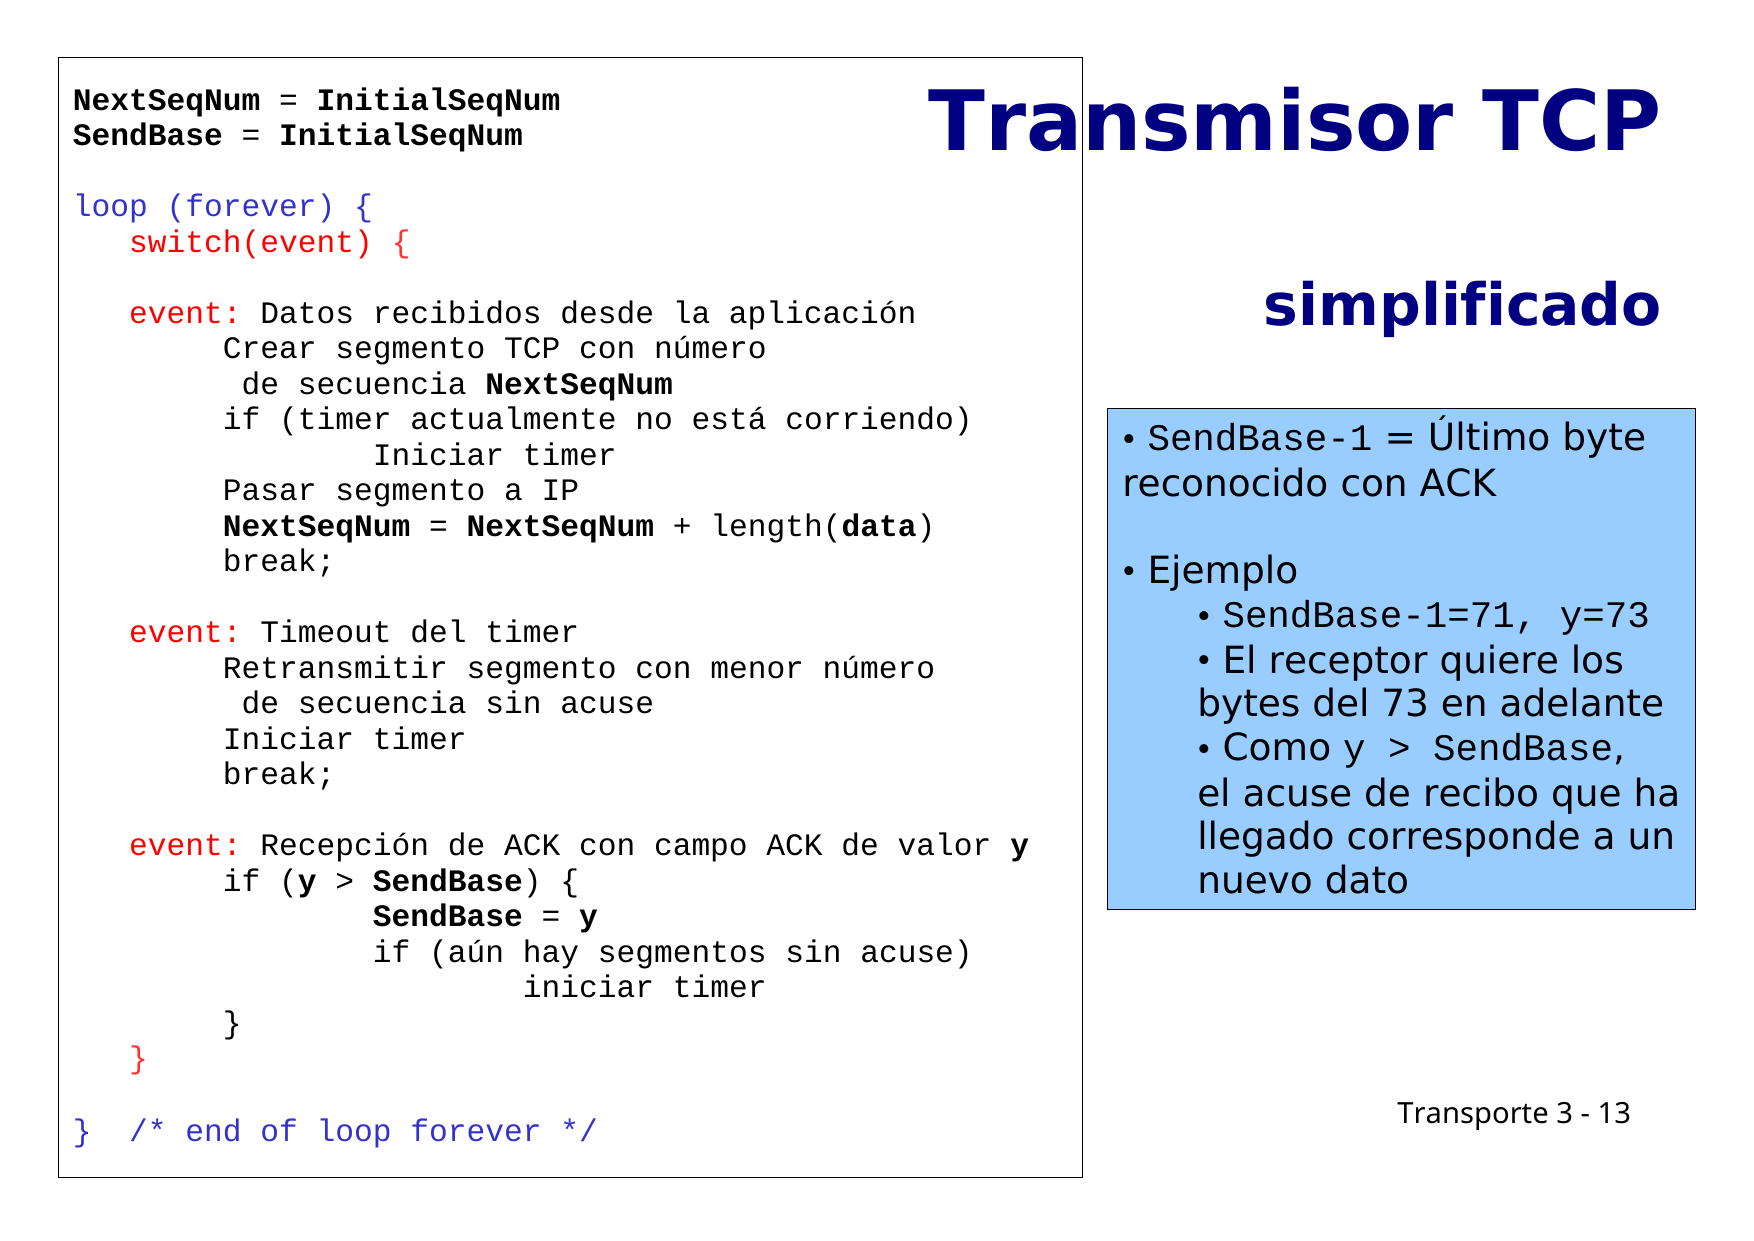

NextSeqNum = InitialSeqNum
SendBase = InitialSeqNum
loop (forever) {
 switch(event) {
 event: Datos recibidos desde la aplicación
 	Crear segmento TCP con número
	 de secuencia NextSeqNum
	if (timer actualmente no está corriendo)
		Iniciar timer
	Pasar segmento a IP
	NextSeqNum = NextSeqNum + length(data)
	break;
 event: Timeout del timer
	Retransmitir segmento con menor número
	 de secuencia sin acuse
	Iniciar timer
	break;
 event: Recepción de ACK con campo ACK de valor y
	if (y > SendBase) {
		SendBase = y
		if (aún hay segmentos sin acuse)
			iniciar timer
	}
 }
} /* end of loop forever */
# Transmisor TCP simplificado
 SendBase-1 = Último byte
reconocido con ACK
 Ejemplo
 SendBase-1=71, y=73
 El receptor quiere los
bytes del 73 en adelante
 Como y > SendBase,
el acuse de recibo que ha
llegado corresponde a un
nuevo dato